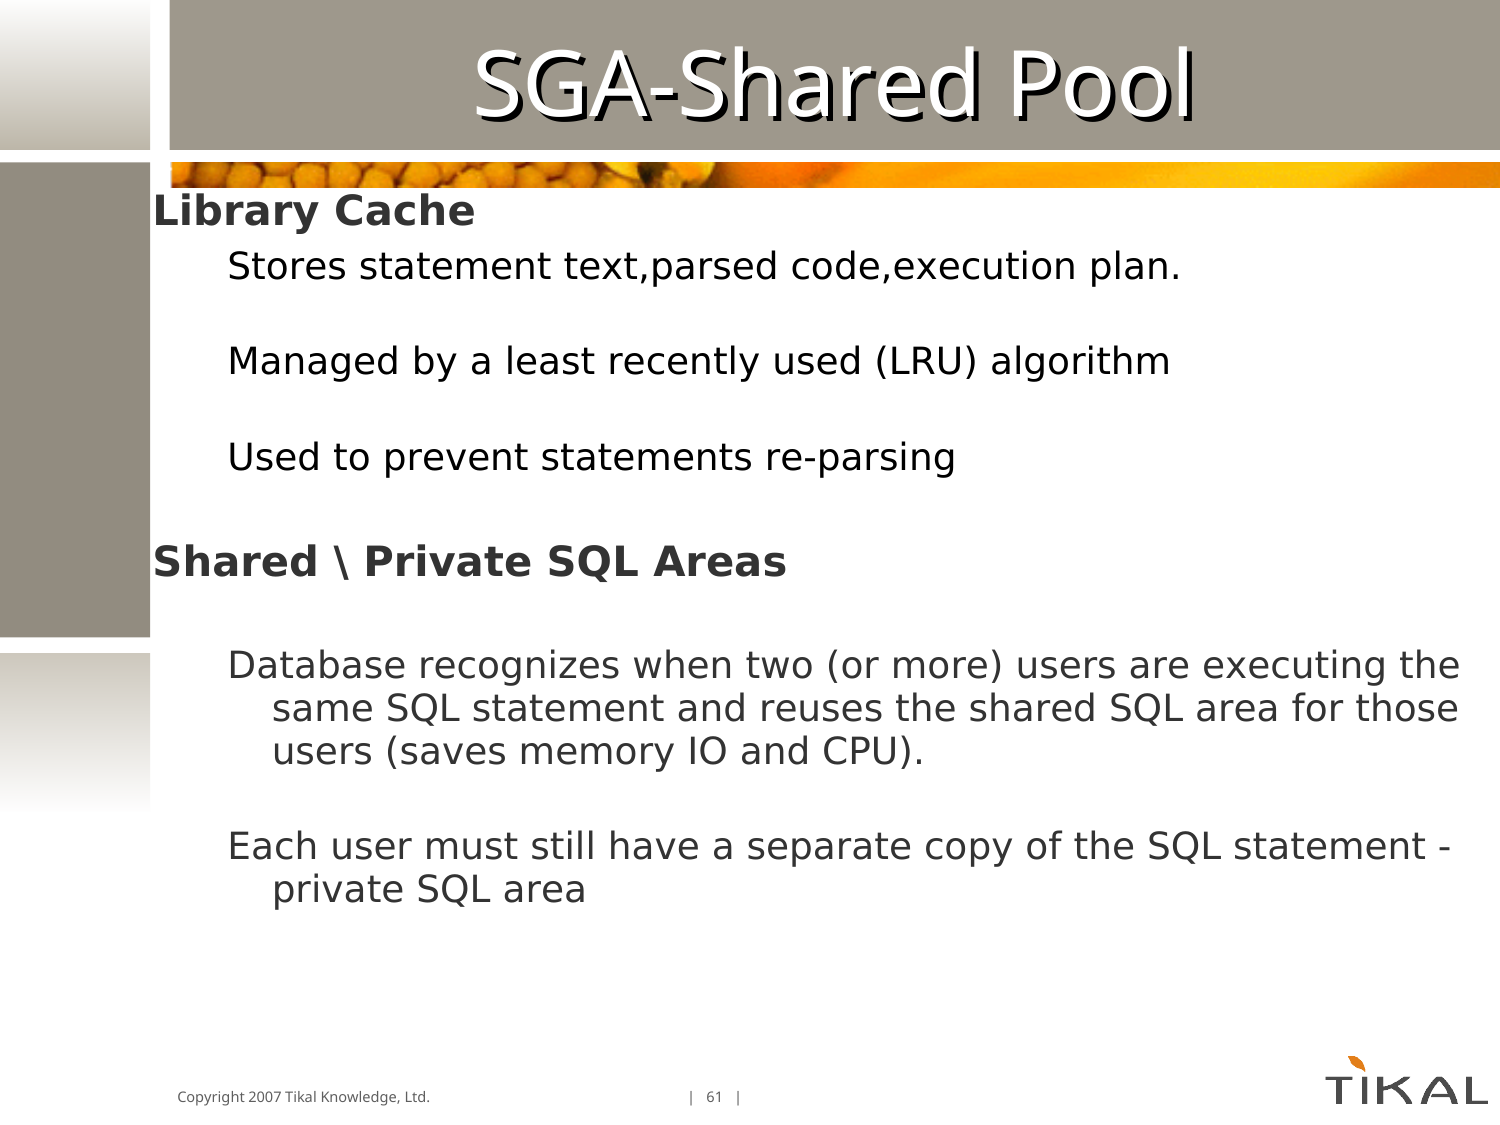

# SGA-Shared Pool
Library Cache
Stores statement text,parsed code,execution plan.
Managed by a least recently used (LRU) algorithm
Used to prevent statements re-parsing
Shared \ Private SQL Areas
Database recognizes when two (or more) users are executing the same SQL statement and reuses the shared SQL area for those users (saves memory IO and CPU).
Each user must still have a separate copy of the SQL statement - private SQL area